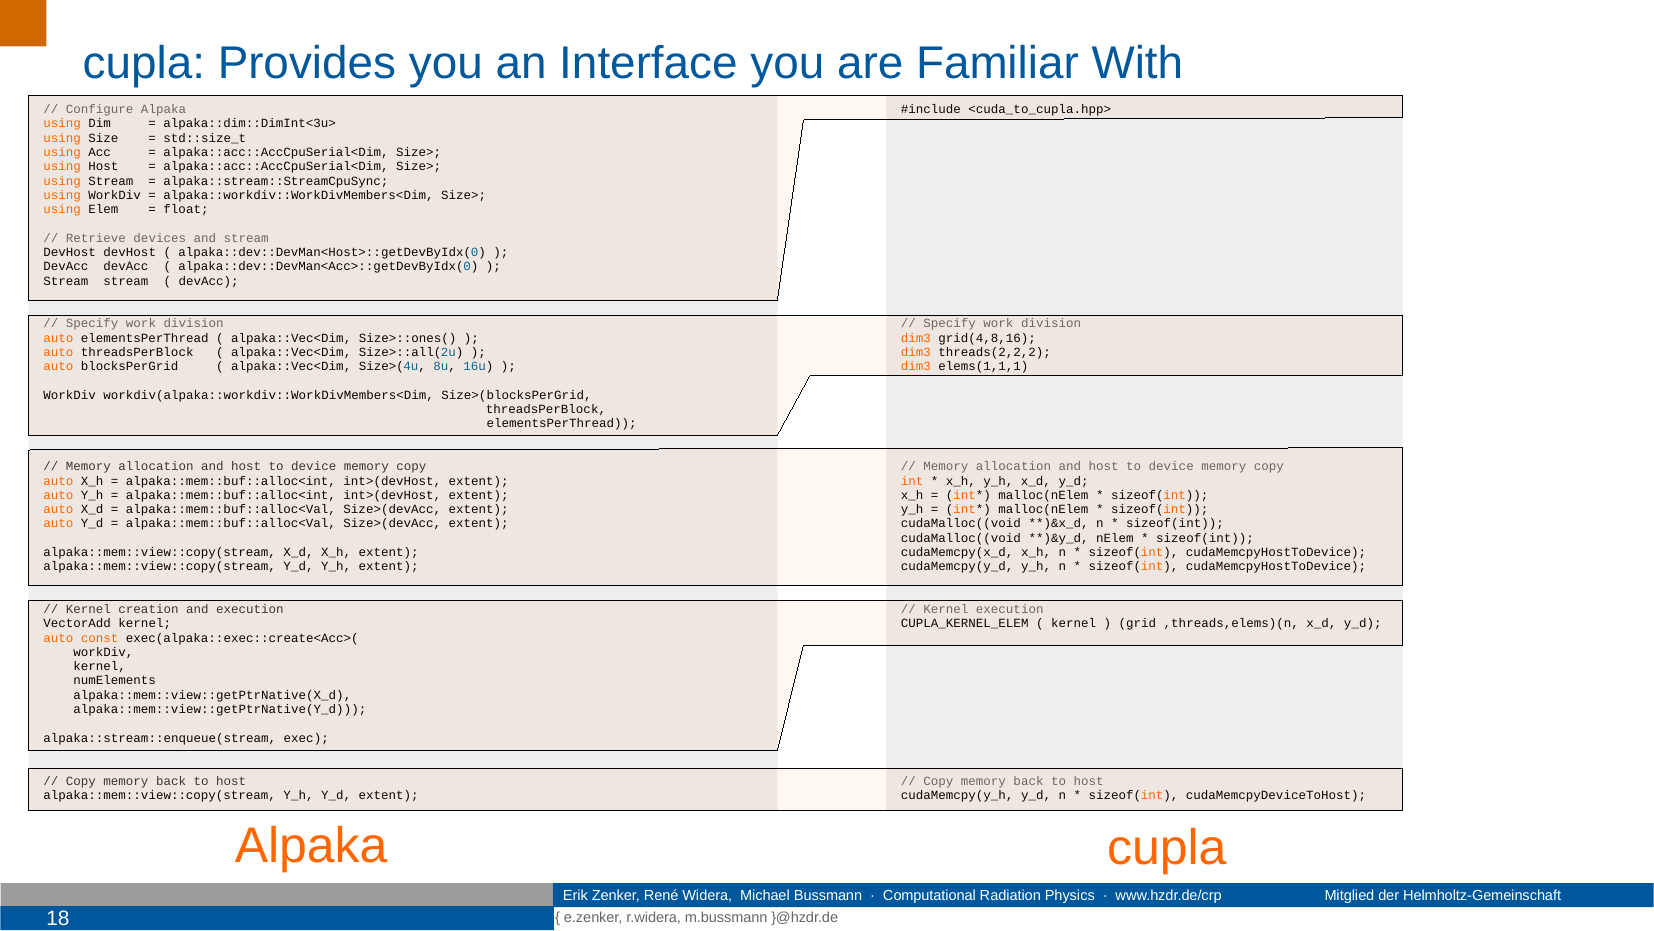

# cupla: Provides you an Interface you are Familiar With
// Configure Alpaka
using Dim = alpaka::dim::DimInt<3u>
using Size = std::size_t
using Acc = alpaka::acc::AccCpuSerial<Dim, Size>;
using Host = alpaka::acc::AccCpuSerial<Dim, Size>;
using Stream = alpaka::stream::StreamCpuSync;
using WorkDiv = alpaka::workdiv::WorkDivMembers<Dim, Size>;
using Elem = float;
// Retrieve devices and stream
DevHost devHost ( alpaka::dev::DevMan<Host>::getDevByIdx(0) );
DevAcc devAcc ( alpaka::dev::DevMan<Acc>::getDevByIdx(0) );
Stream stream ( devAcc);
// Specify work division
auto elementsPerThread ( alpaka::Vec<Dim, Size>::ones() );
auto threadsPerBlock ( alpaka::Vec<Dim, Size>::all(2u) );
auto blocksPerGrid ( alpaka::Vec<Dim, Size>(4u, 8u, 16u) );
WorkDiv workdiv(alpaka::workdiv::WorkDivMembers<Dim, Size>(blocksPerGrid,
 threadsPerBlock, elementsPerThread));
// Memory allocation and host to device memory copy
auto X_h = alpaka::mem::buf::alloc<int, int>(devHost, extent);
auto Y_h = alpaka::mem::buf::alloc<int, int>(devHost, extent);
auto X_d = alpaka::mem::buf::alloc<Val, Size>(devAcc, extent);
auto Y_d = alpaka::mem::buf::alloc<Val, Size>(devAcc, extent);
alpaka::mem::view::copy(stream, X_d, X_h, extent);
alpaka::mem::view::copy(stream, Y_d, Y_h, extent);
// Kernel creation and execution
VectorAdd kernel;
auto const exec(alpaka::exec::create<Acc>(
 workDiv,
 kernel,
 numElements
 alpaka::mem::view::getPtrNative(X_d),
 alpaka::mem::view::getPtrNative(Y_d)));
alpaka::stream::enqueue(stream, exec);
// Copy memory back to host
alpaka::mem::view::copy(stream, Y_h, Y_d, extent);
#include <cuda_to_cupla.hpp>
// Specify work division
dim3 grid(4,8,16);
dim3 threads(2,2,2);
dim3 elems(1,1,1)
// Memory allocation and host to device memory copy
int * x_h, y_h, x_d, y_d;
x_h = (int*) malloc(nElem * sizeof(int));
y_h = (int*) malloc(nElem * sizeof(int));
cudaMalloc((void **)&x_d, n * sizeof(int));
cudaMalloc((void **)&y_d, nElem * sizeof(int));
cudaMemcpy(x_d, x_h, n * sizeof(int), cudaMemcpyHostToDevice);
cudaMemcpy(y_d, y_h, n * sizeof(int), cudaMemcpyHostToDevice);
// Kernel execution
CUPLA_KERNEL_ELEM ( kernel ) (grid ,threads,elems)(n, x_d, y_d);
// Copy memory back to host
cudaMemcpy(y_h, y_d, n * sizeof(int), cudaMemcpyDeviceToHost);
Alpaka
cupla